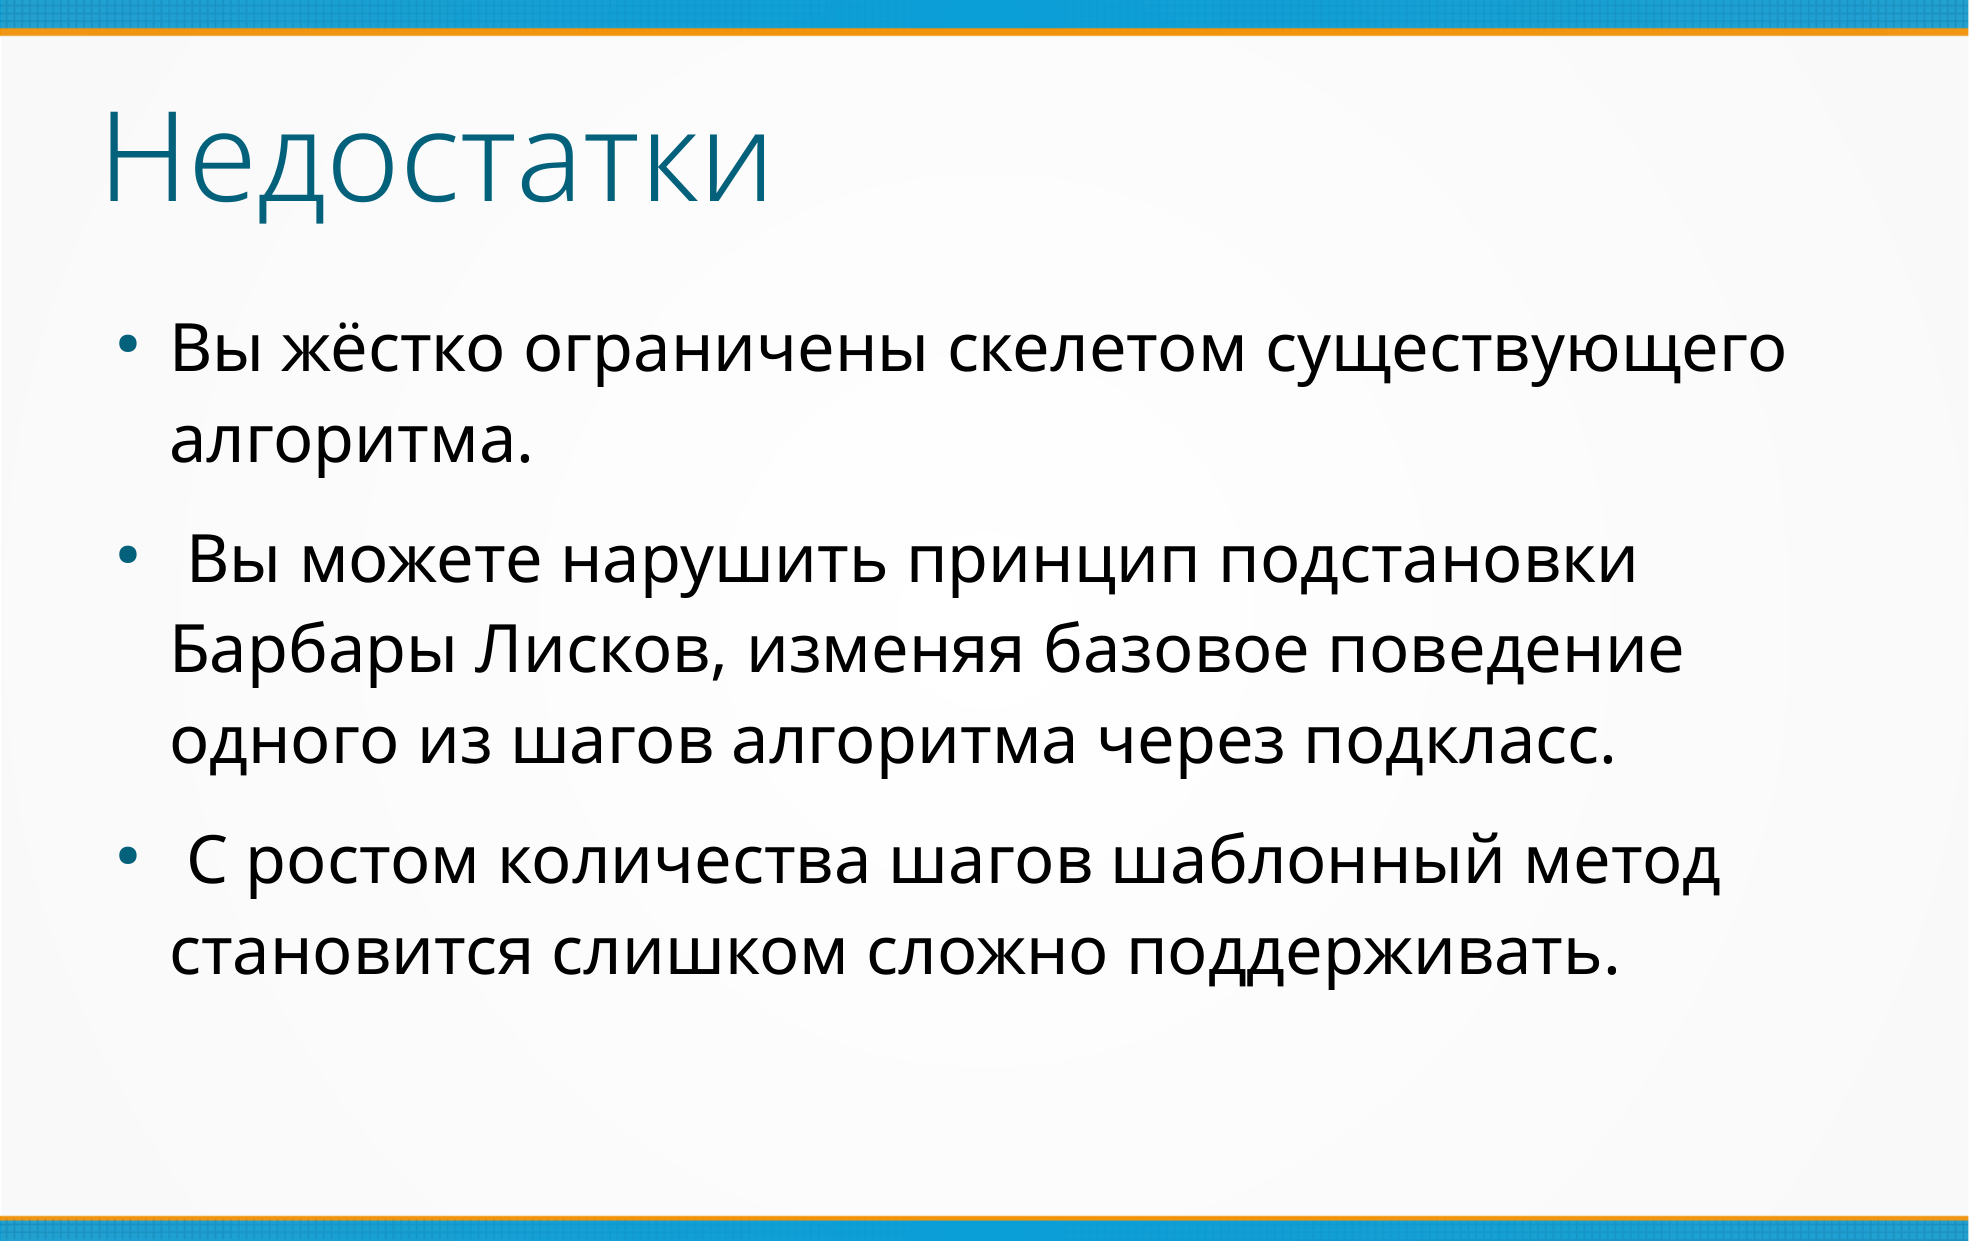

# Недостатки
Вы жёстко ограничены скелетом существующего алгоритма.
 Вы можете нарушить принцип подстановки Барбары Лисков, изменяя базовое поведение одного из шагов алгоритма через подкласс.
 С ростом количества шагов шаблонный метод становится слишком сложно поддерживать.